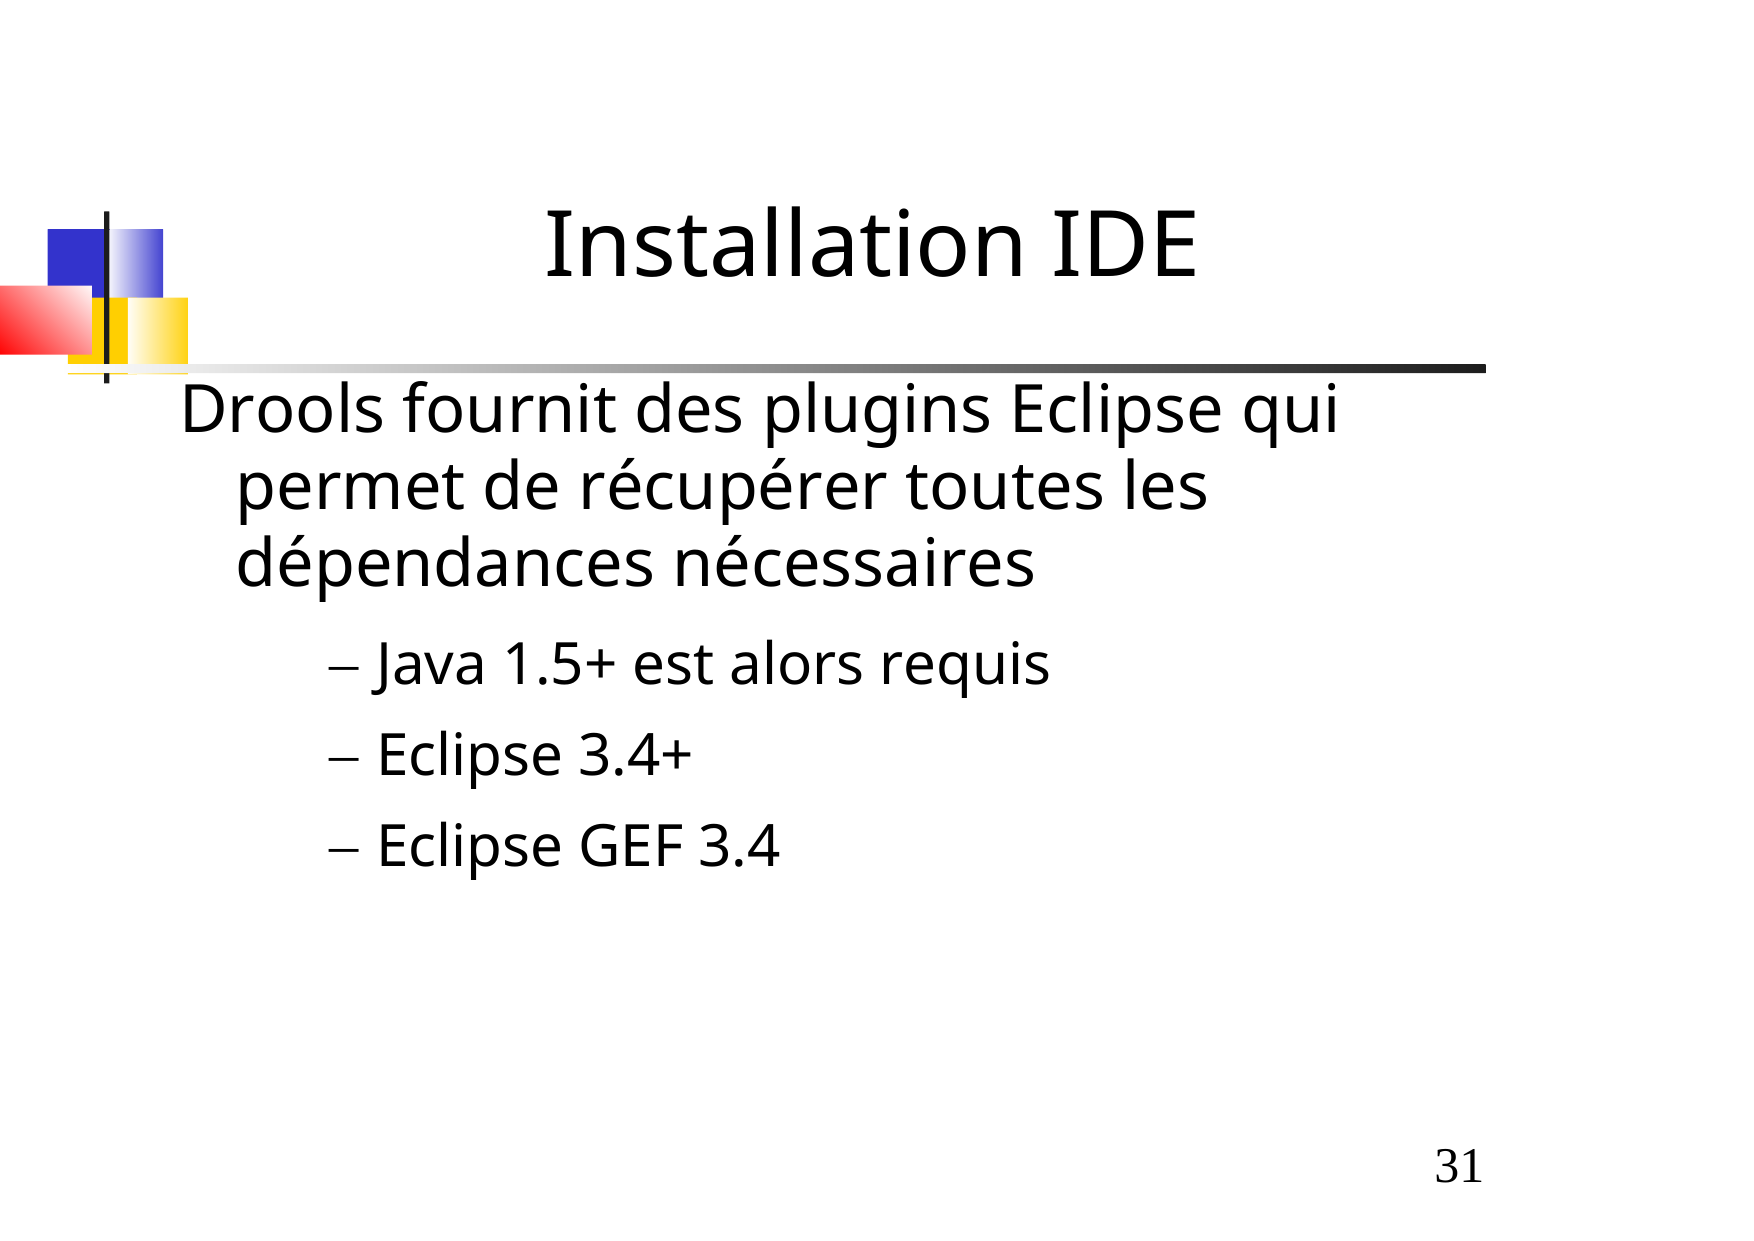

# Installation IDE
Drools fournit des plugins Eclipse qui permet de récupérer toutes les dépendances nécessaires
Java 1.5+ est alors requis
Eclipse 3.4+
Eclipse GEF 3.4